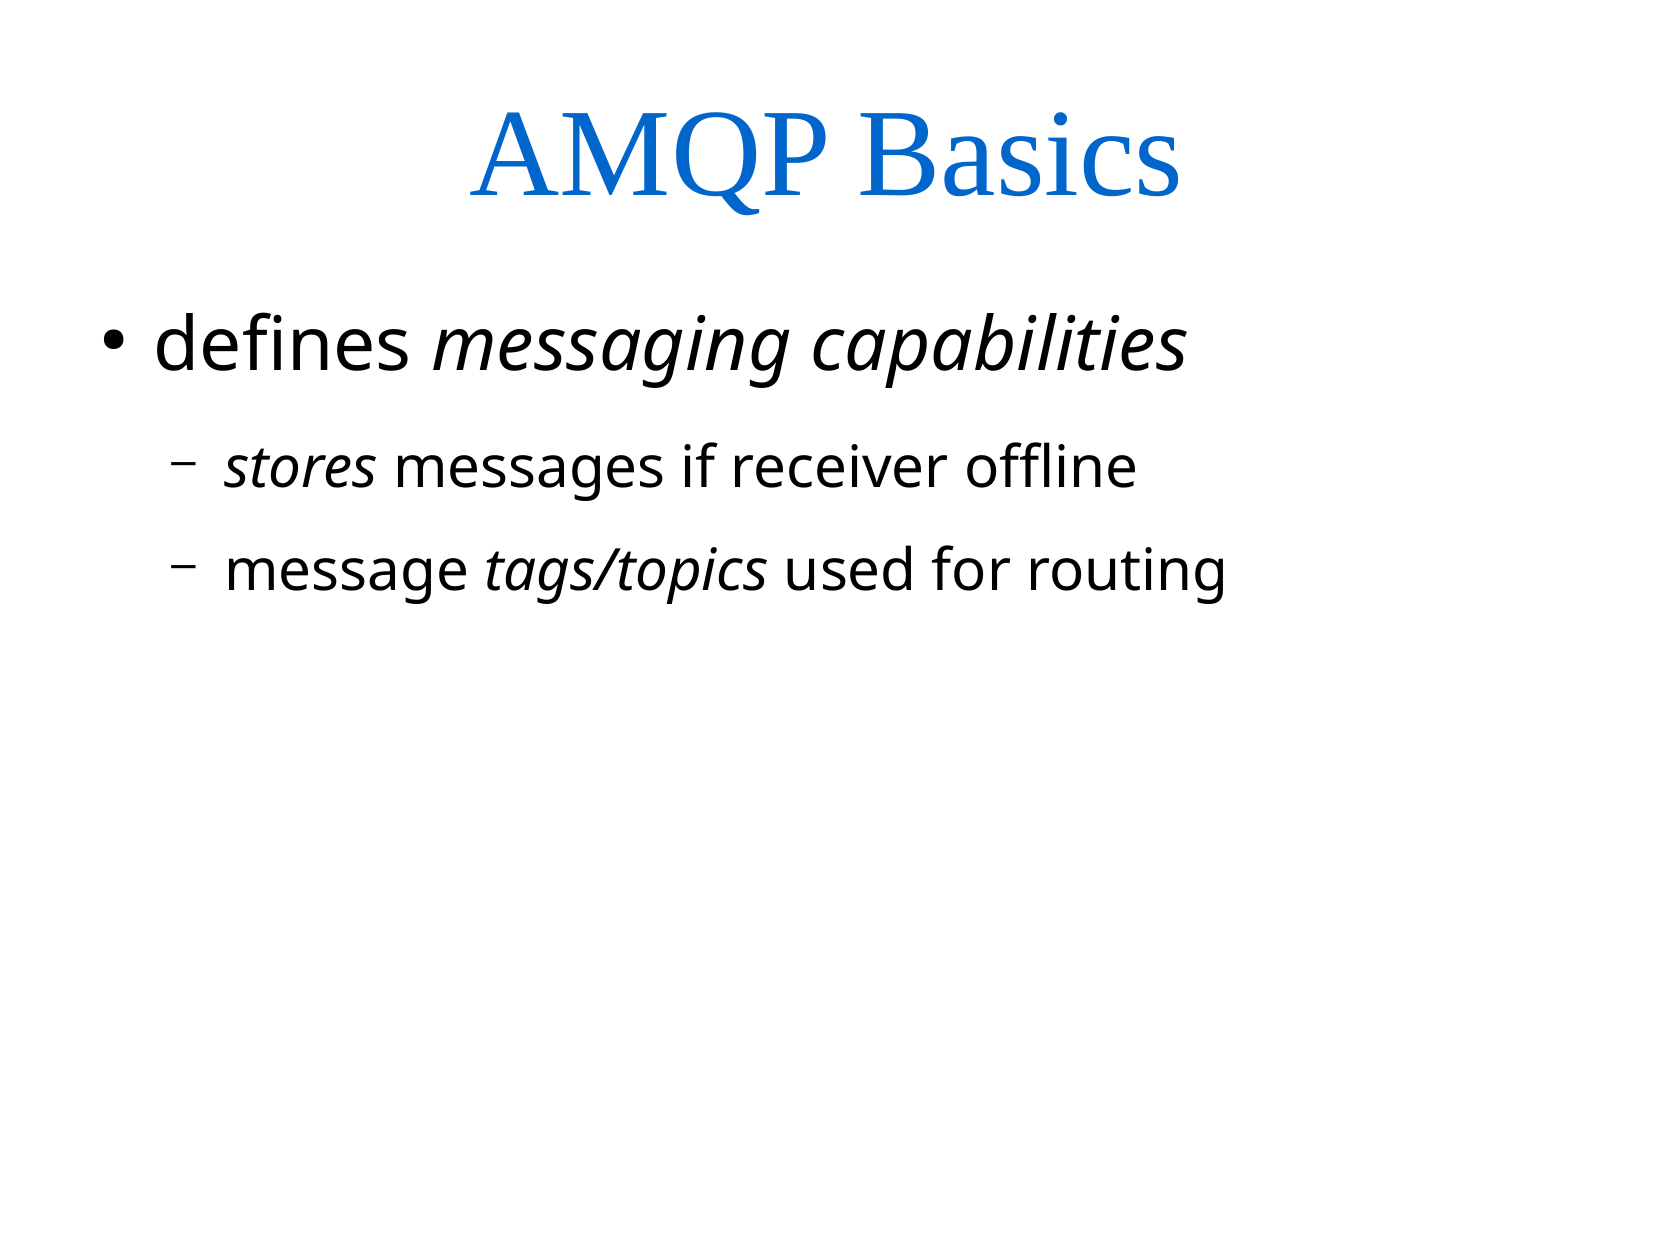

# AMQP Basics
defines messaging capabilities
stores messages if receiver offline
message tags/topics used for routing